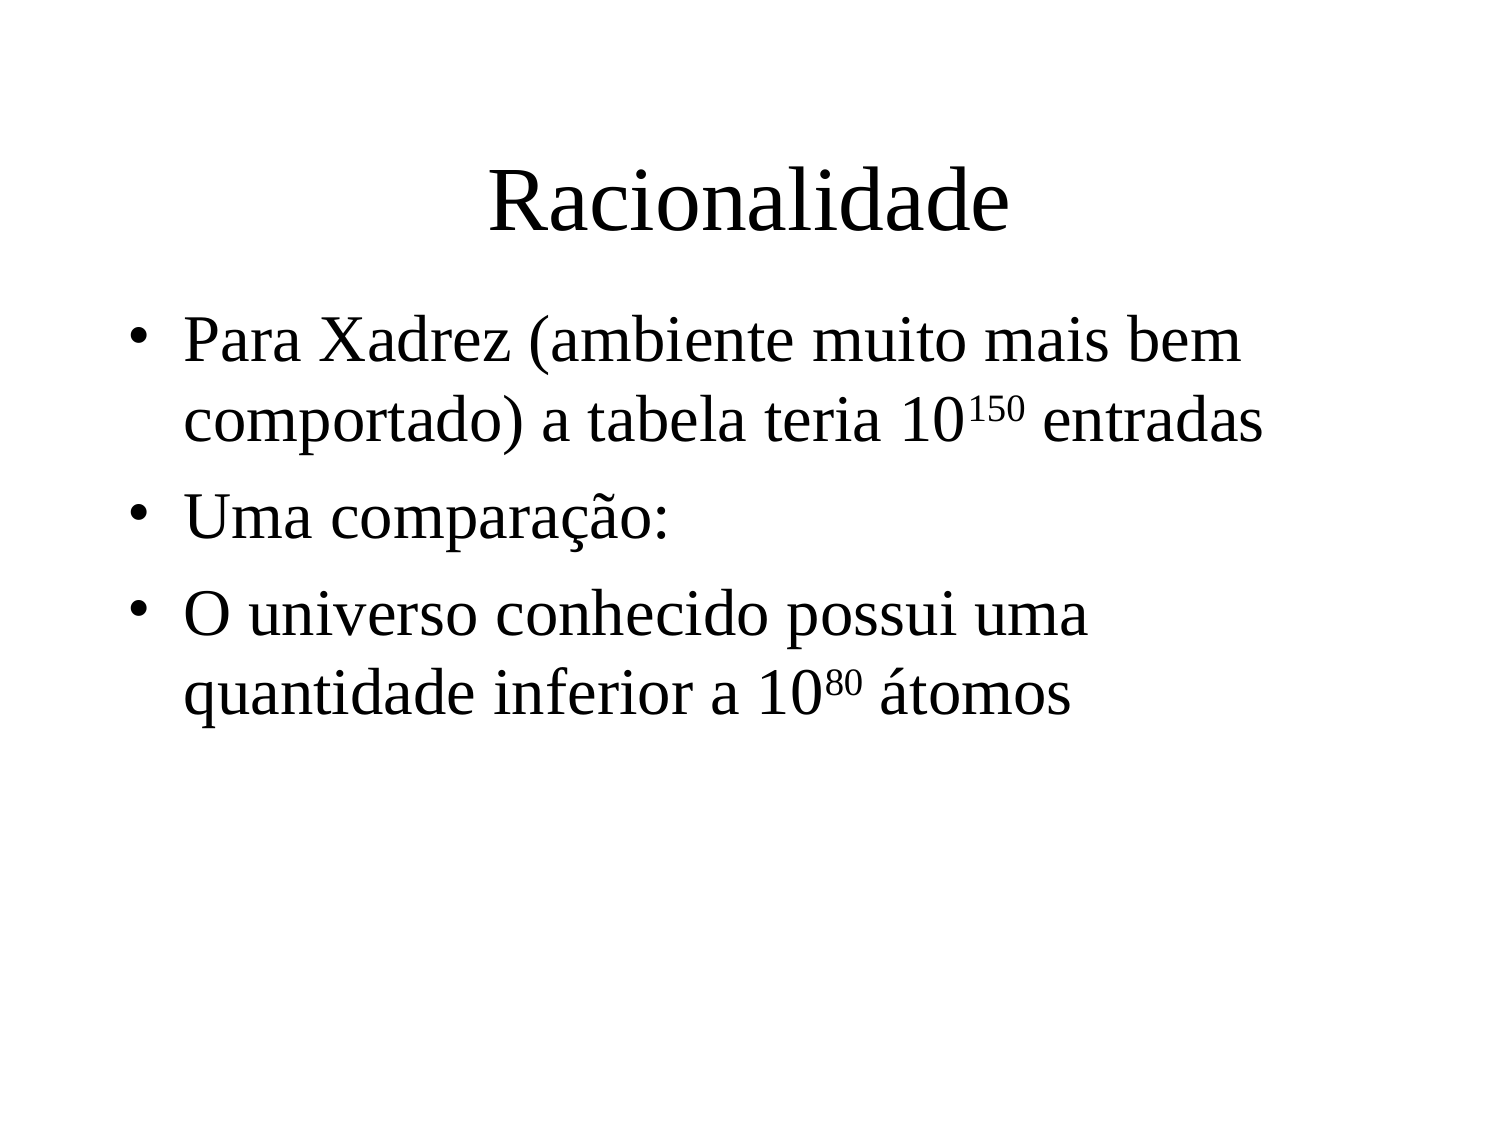

# Racionalidade
Para Xadrez (ambiente muito mais bem comportado) a tabela teria 10150 entradas
Uma comparação:
O universo conhecido possui uma quantidade inferior a 1080 átomos